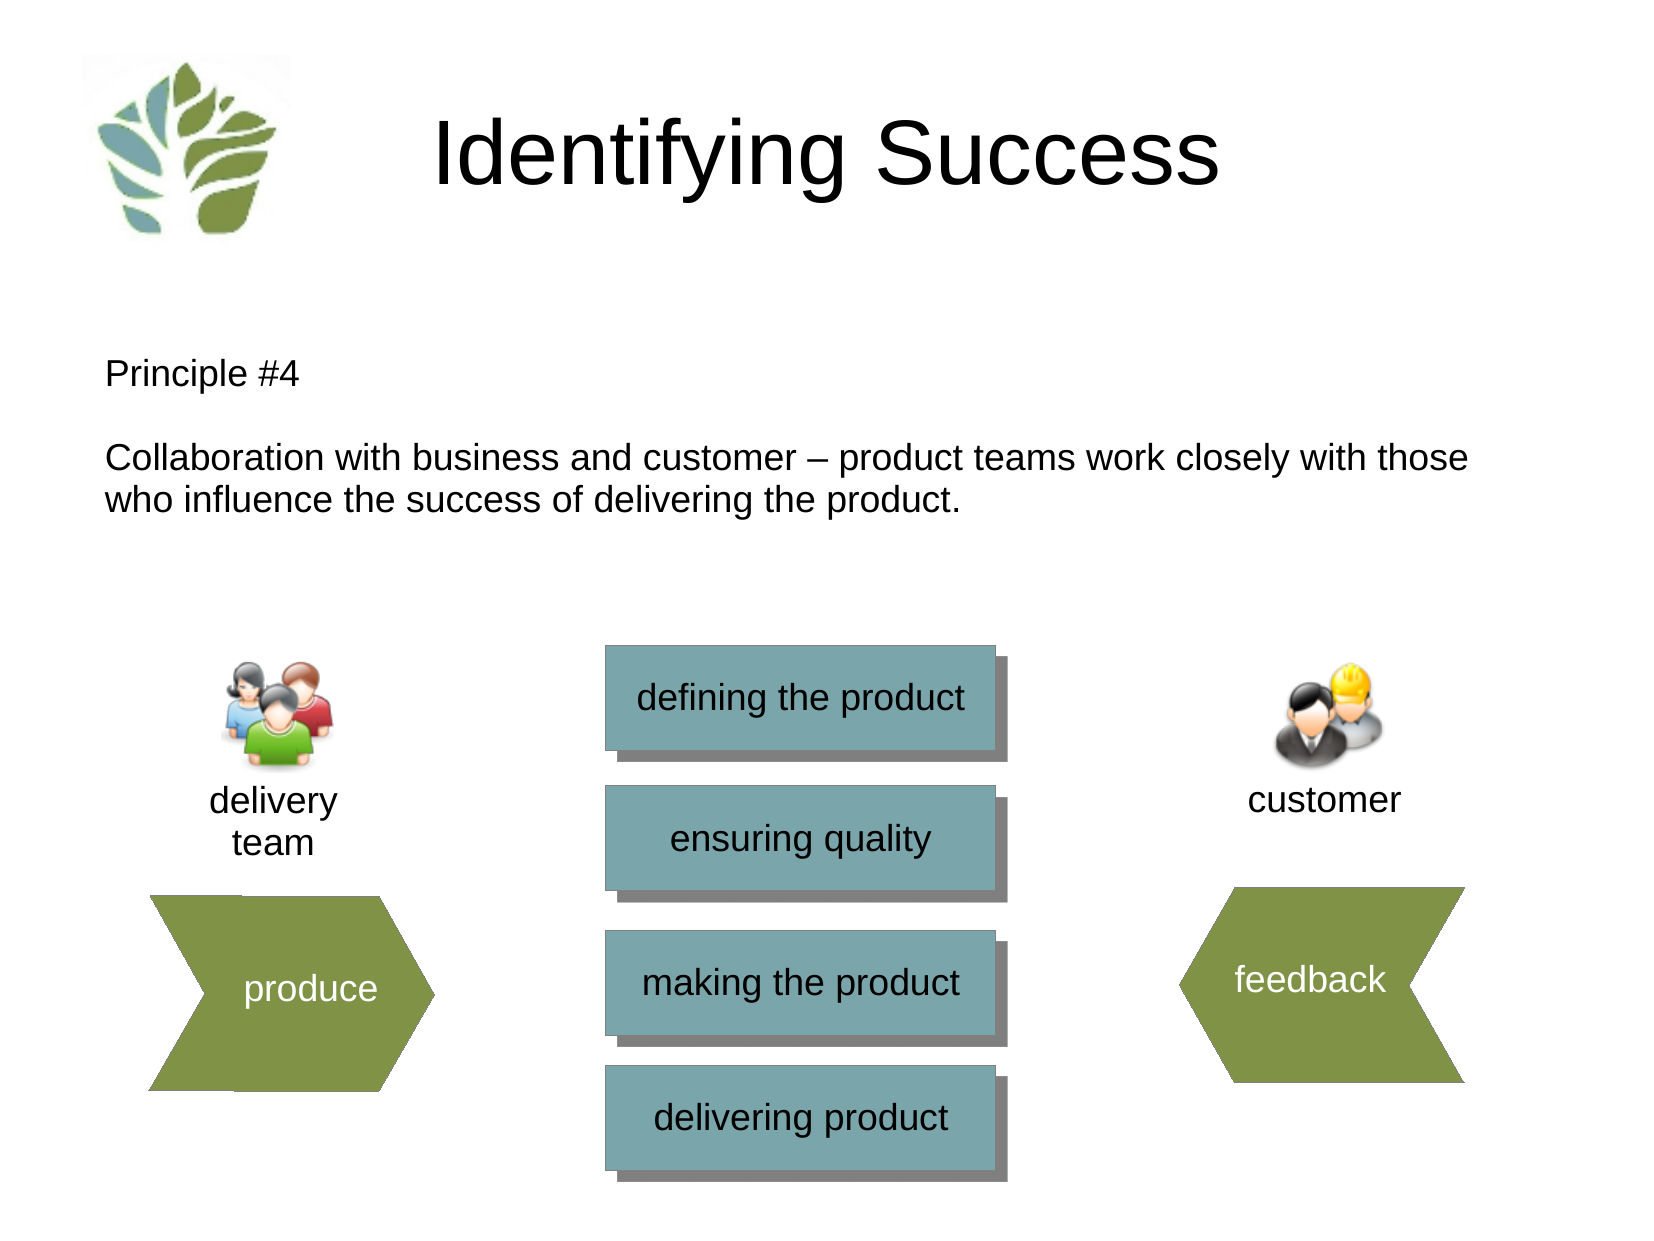

# Identifying Success
Principle #4
Collaboration with business and customer – product teams work closely with those who influence the success of delivering the product.
defining the product
delivery team
customer
feedback
ensuring quality
feedback
produce
making the product
delivery
delivering product